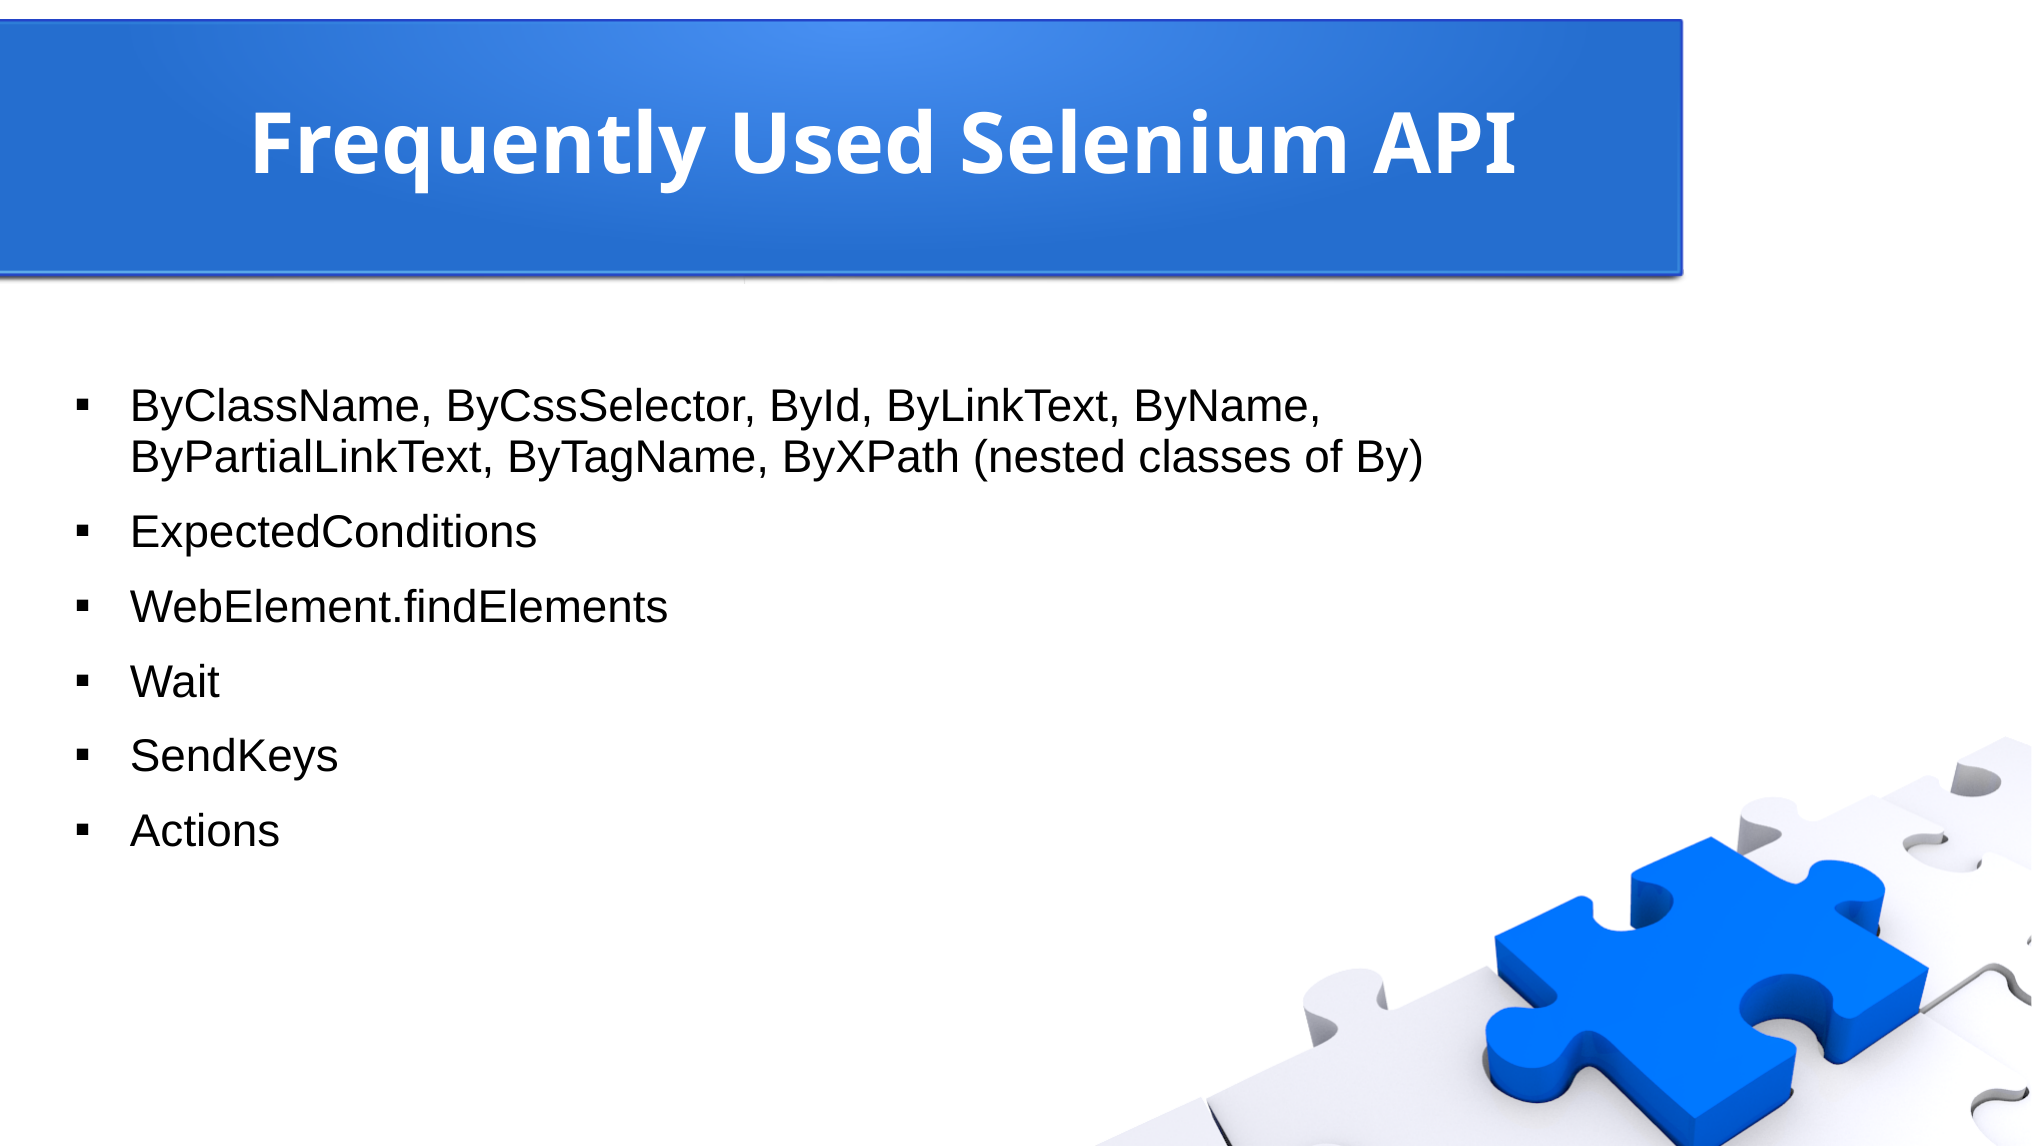

# Frequently Used Selenium API
ByClassName, ByCssSelector, ById, ByLinkText, ByName, ByPartialLinkText, ByTagName, ByXPath (nested classes of By)
ExpectedConditions
WebElement.findElements
Wait
SendKeys
Actions